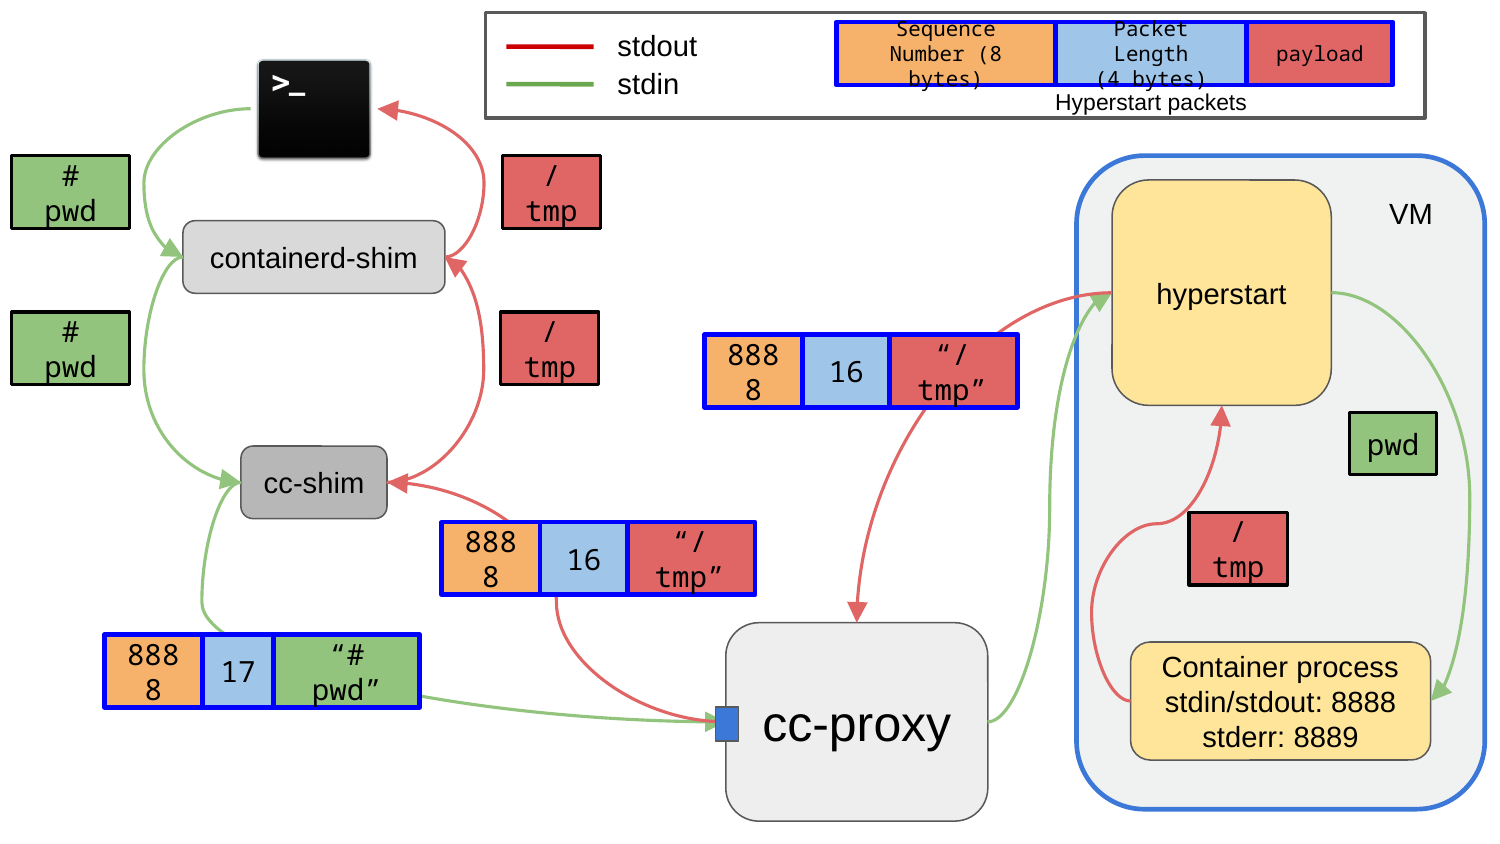

stdout
Sequence
Number (8 bytes)
Packet Length
(4 bytes)
payload
stdin
Hyperstart packets
# pwd
/tmp
hyperstart
VM
containerd-shim
# pwd
/tmp
8888
16
“/tmp”
pwd
cc-shim
/tmp
8888
16
“/tmp”
cc-proxy
8888
17
“# pwd”
Container process
stdin/stdout: 8888
stderr: 8889